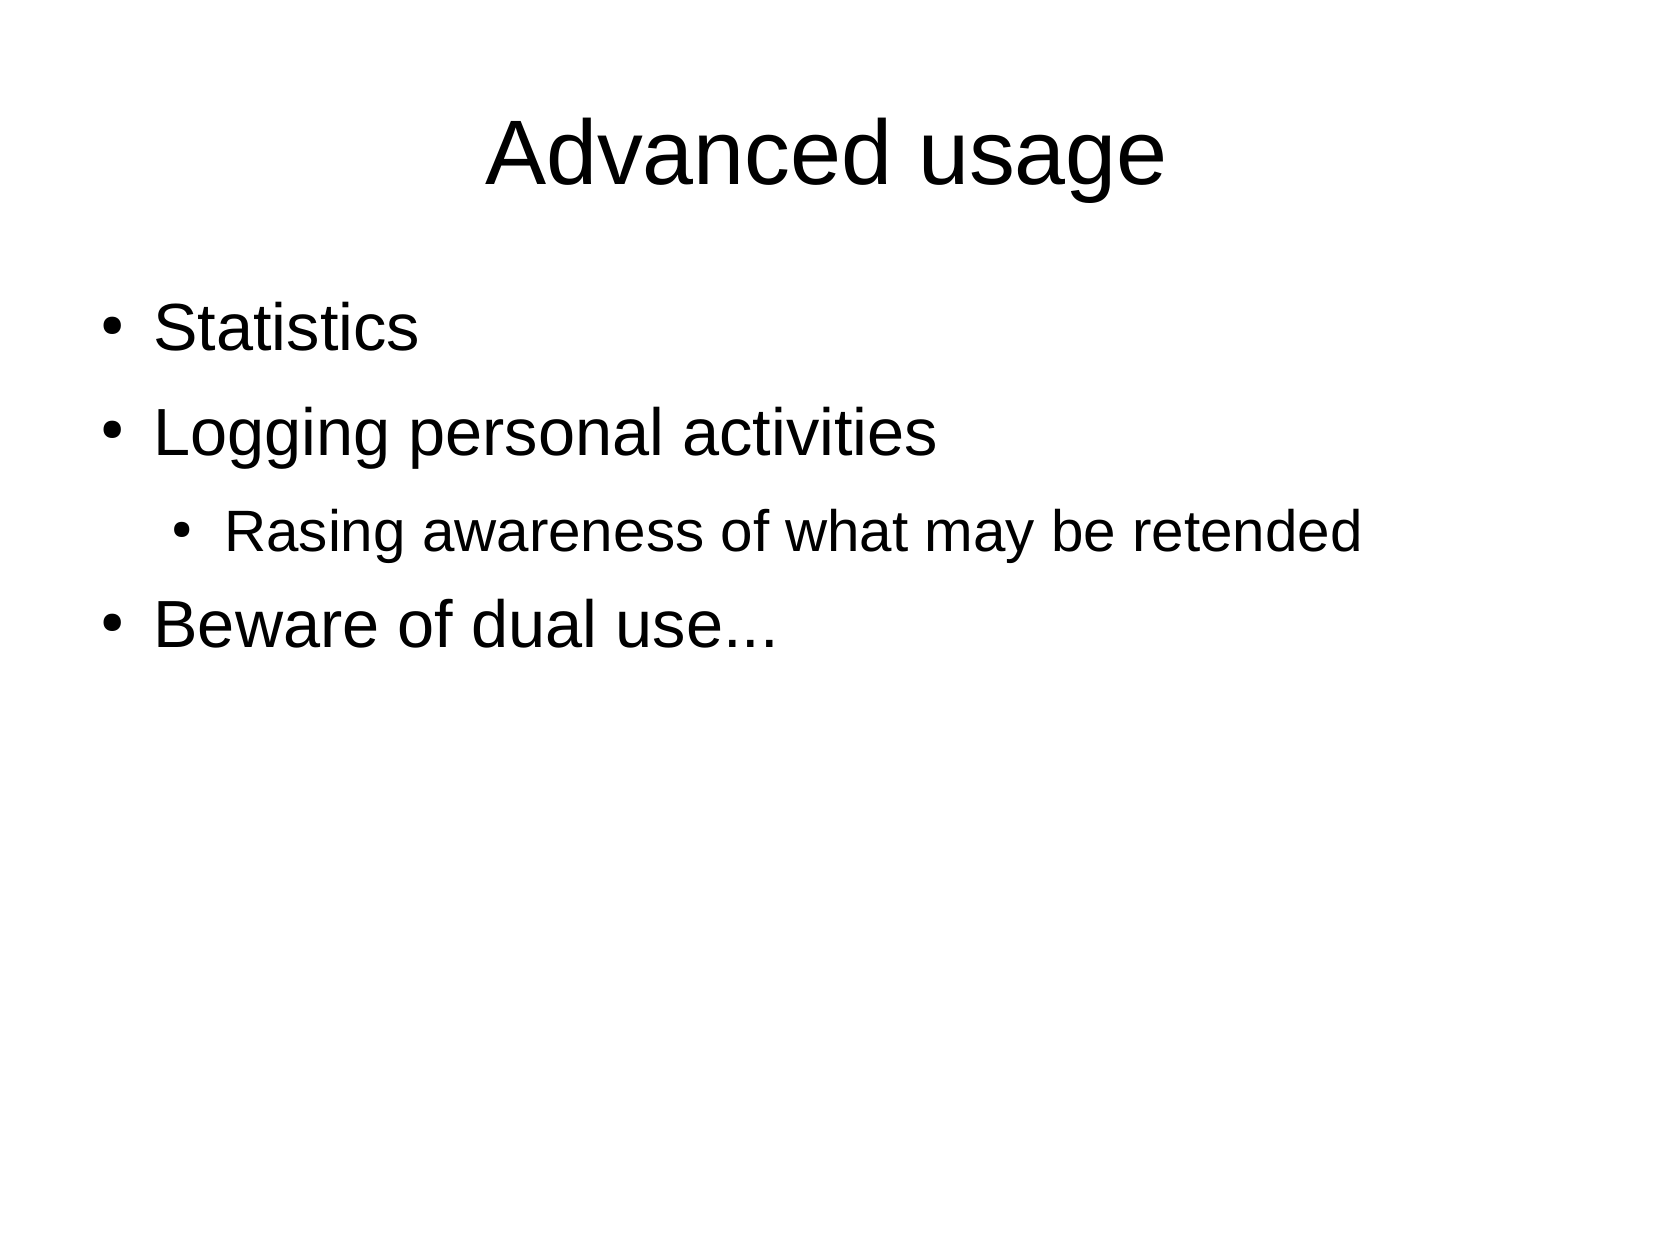

# Advanced usage
Statistics
Logging personal activities
Rasing awareness of what may be retended
Beware of dual use...